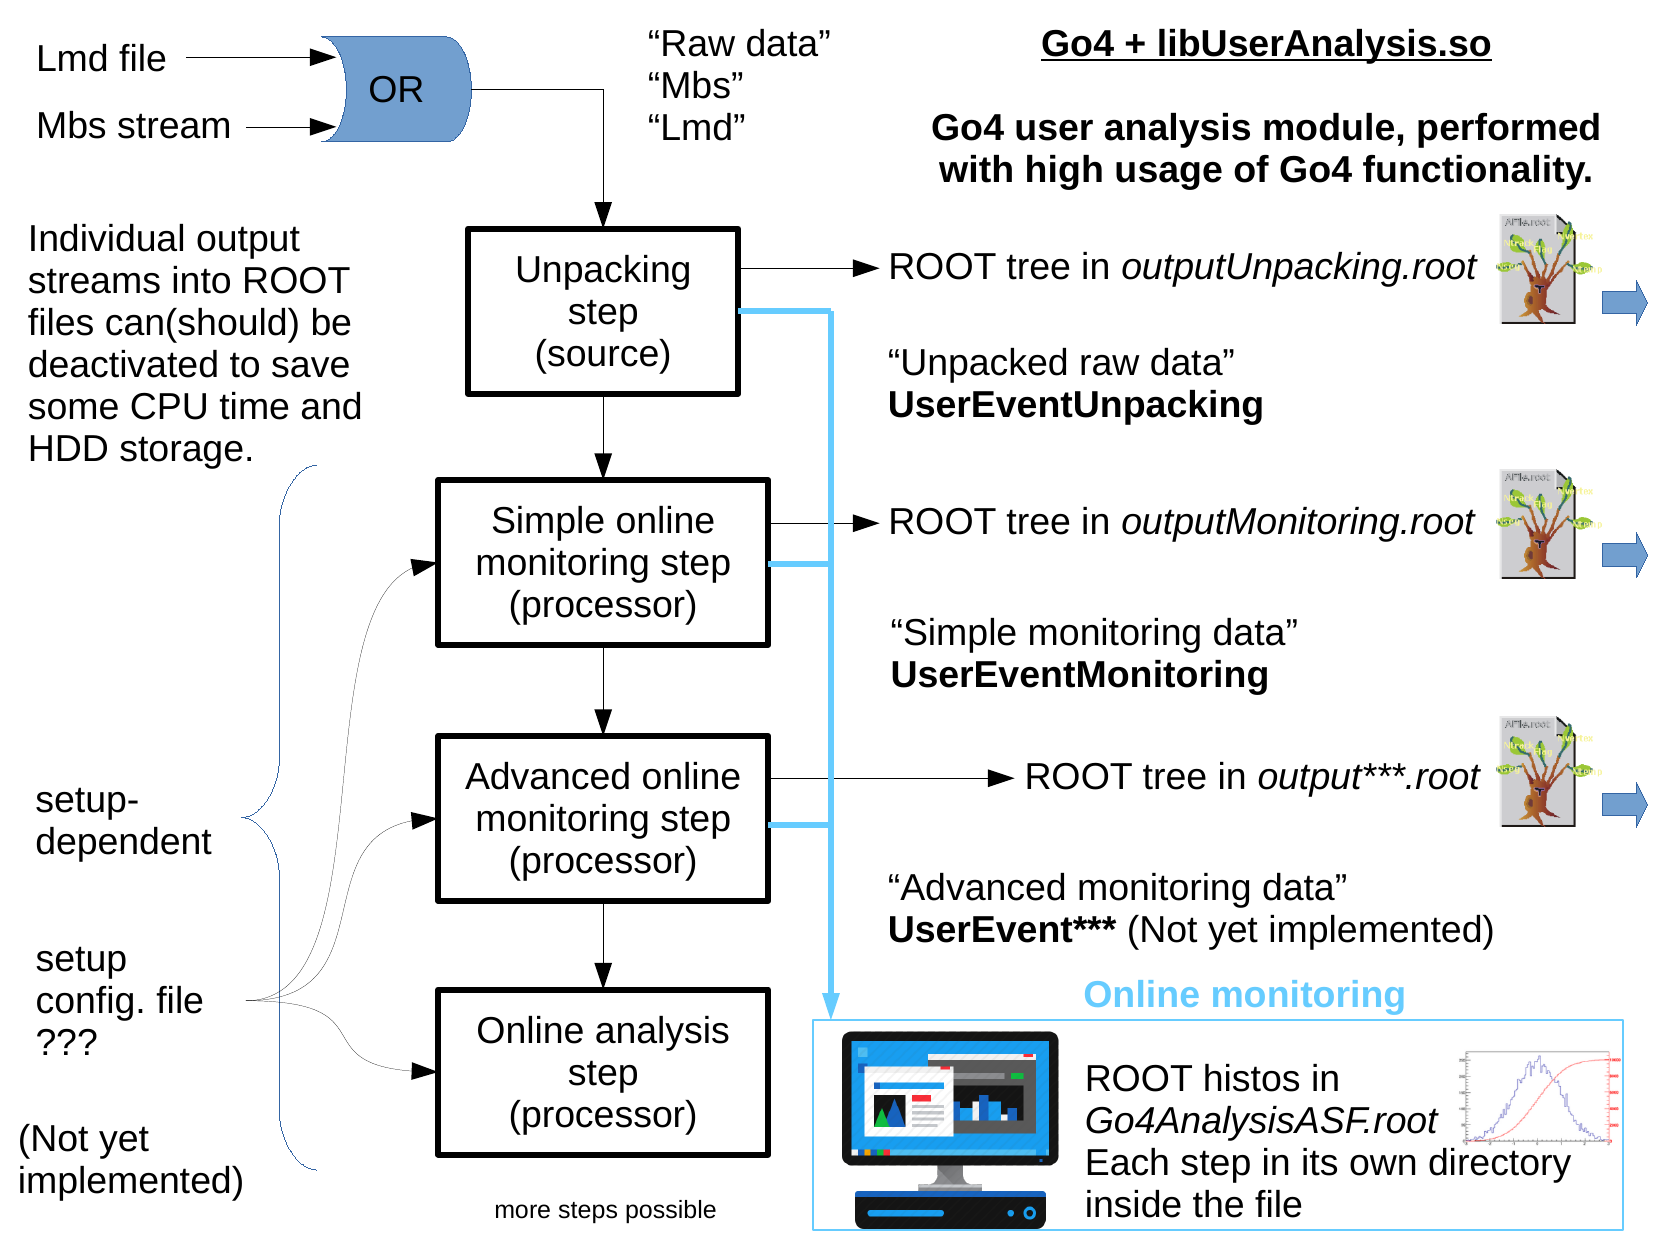

“Raw data”
“Mbs”
“Lmd”
Go4 + libUserAnalysis.so
Go4 user analysis module, performed with high usage of Go4 functionality.
Lmd file
OR
Mbs stream
Individual output streams into ROOT files can(should) be deactivated to save some CPU time and HDD storage.
Unpacking
step
(source)
ROOT tree in outputUnpacking.root
“Unpacked raw data”
UserEventUnpacking
Simple online
monitoring step
(processor)
ROOT tree in outputMonitoring.root
“Simple monitoring data”
UserEventMonitoring
Advanced online
monitoring step
(processor)
ROOT tree in output***.root
setup-
dependent
“Advanced monitoring data”
UserEvent*** (Not yet implemented)
setup
config. file
???
Online monitoring
Online analysis
step
(processor)
ROOT histos in
Go4AnalysisASF.root
Each step in its own directory inside the file
(Not yet
implemented)
more steps possible